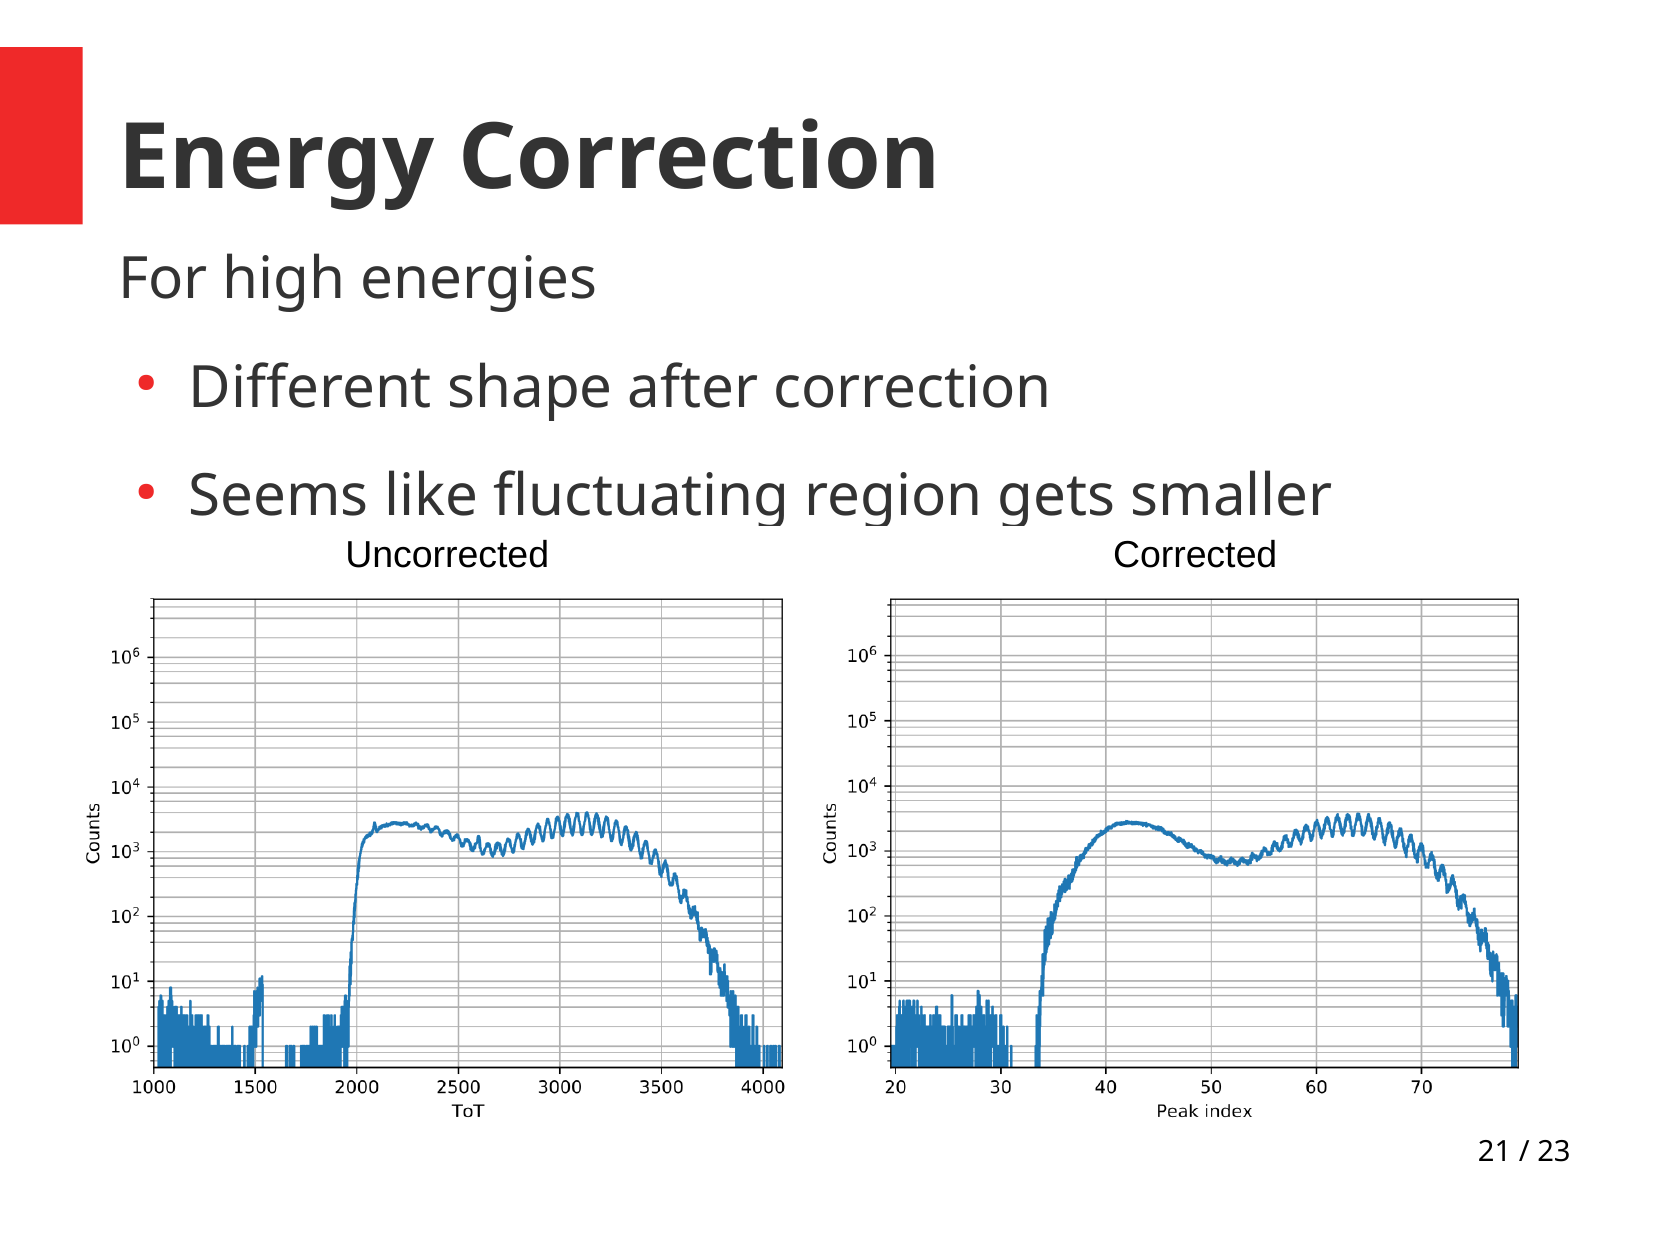

# Energy Correction
For high energies
Different shape after correction
Seems like fluctuating region gets smaller
Uncorrected
Corrected
21